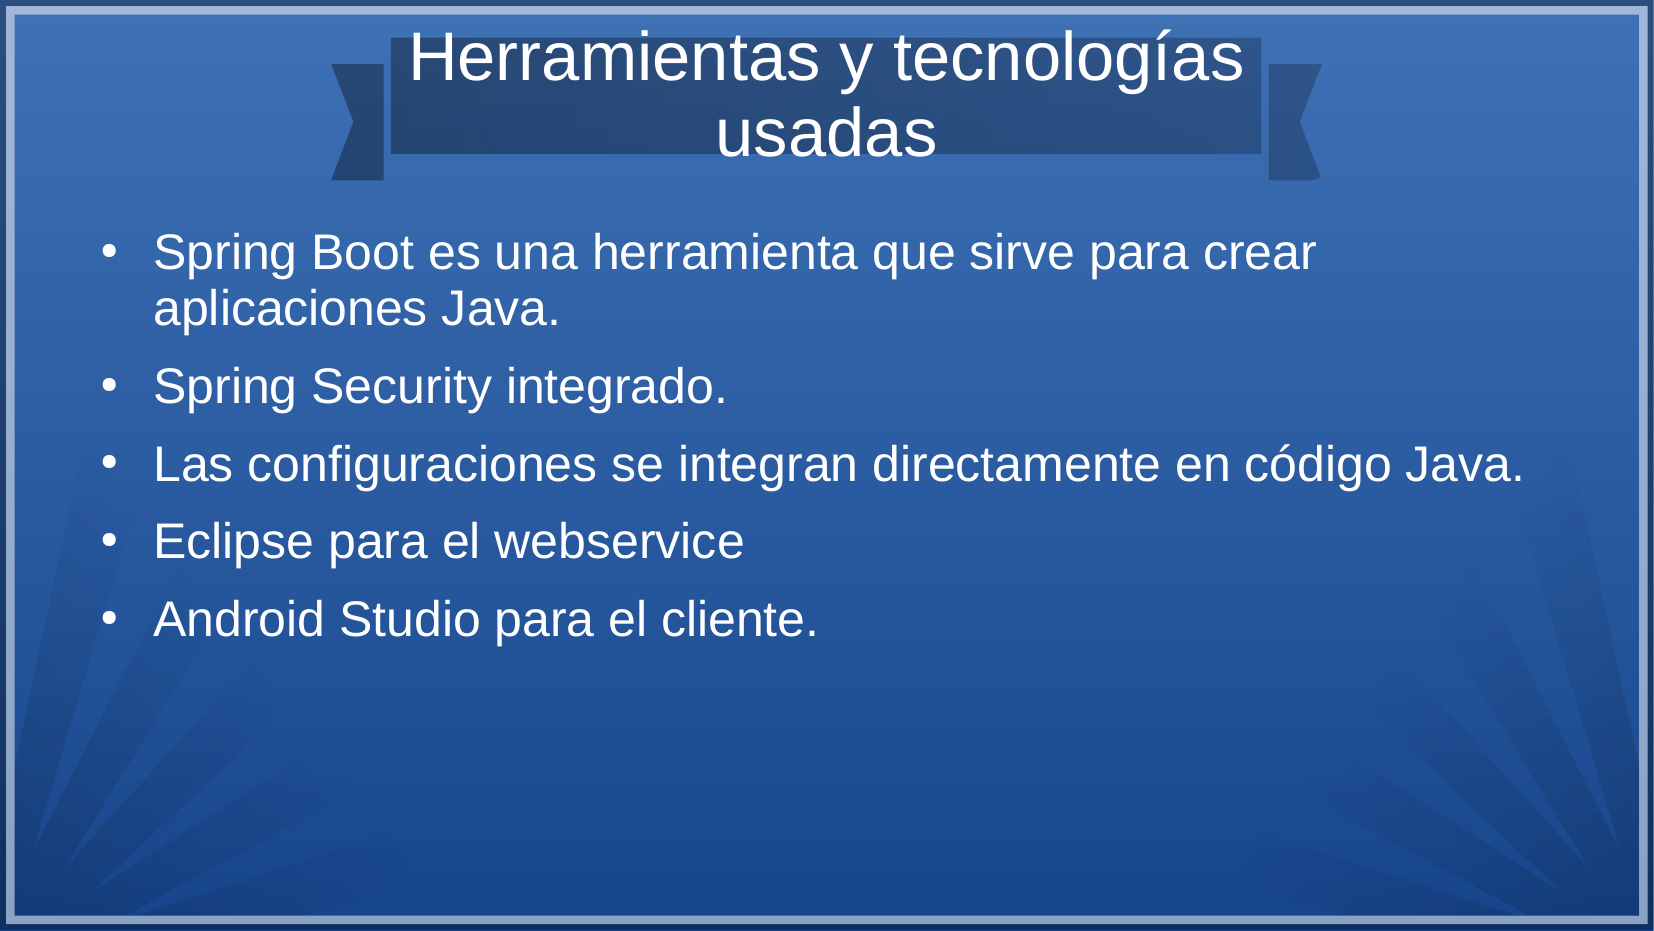

# Herramientas y tecnologías usadas
Spring Boot es una herramienta que sirve para crear aplicaciones Java.
Spring Security integrado.
Las configuraciones se integran directamente en código Java.
Eclipse para el webservice
Android Studio para el cliente.